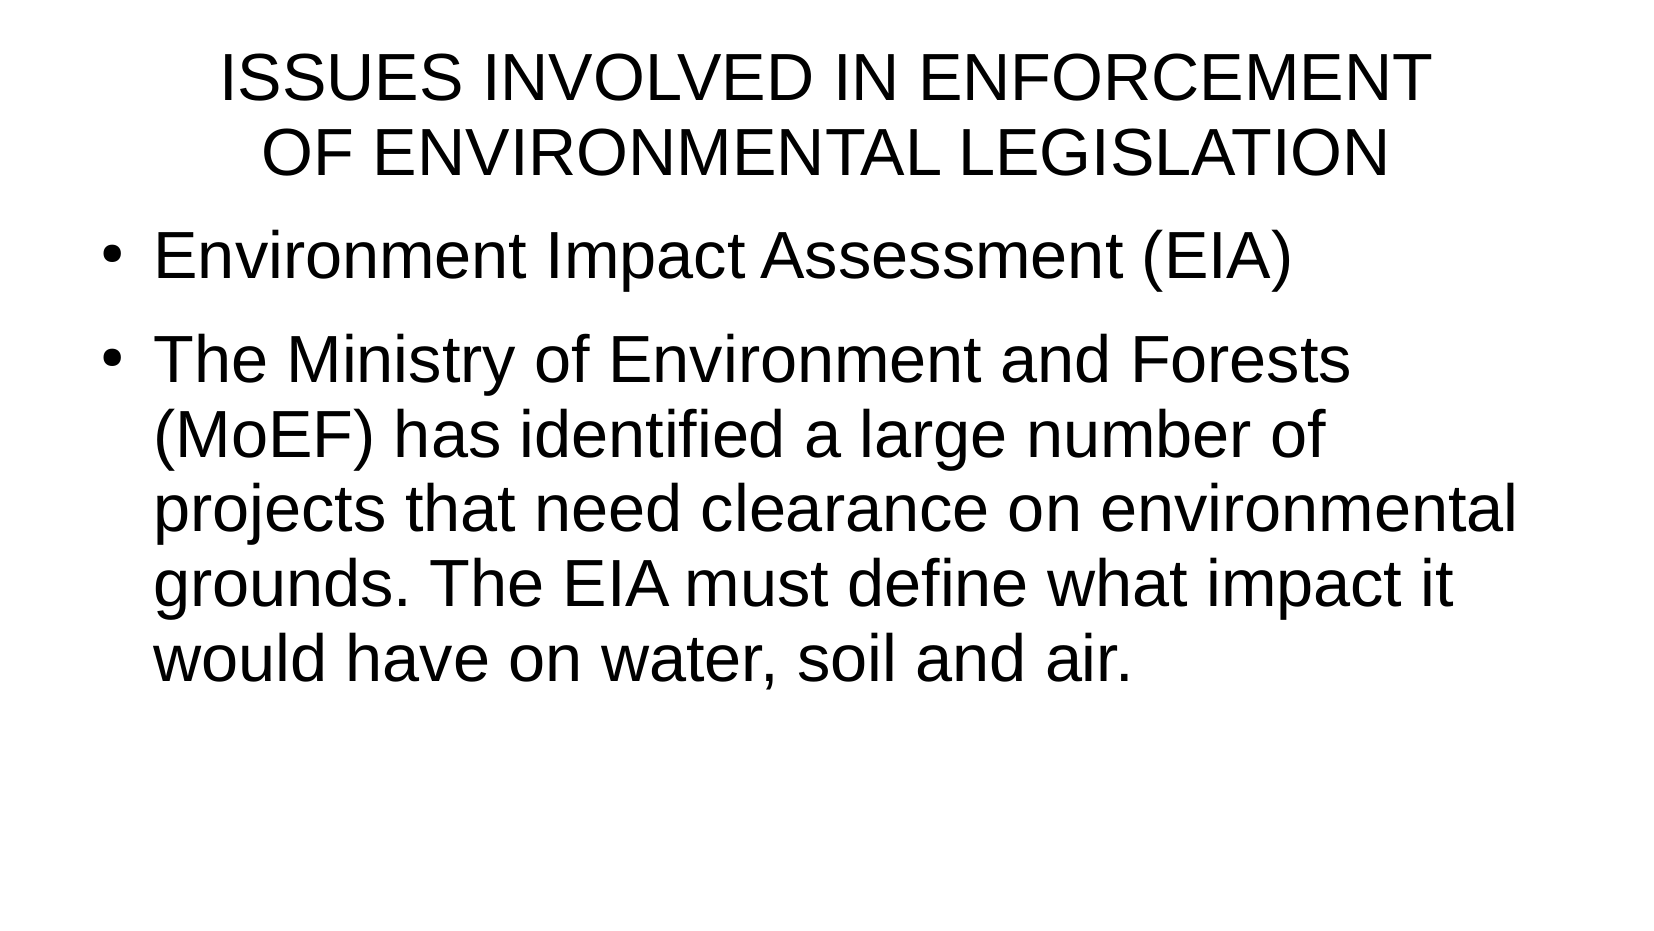

# ISSUES INVOLVED IN ENFORCEMENT OF ENVIRONMENTAL LEGISLATION
Environment Impact Assessment (EIA)
The Ministry of Environment and Forests (MoEF) has identified a large number of projects that need clearance on environmental grounds. The EIA must define what impact it would have on water, soil and air.